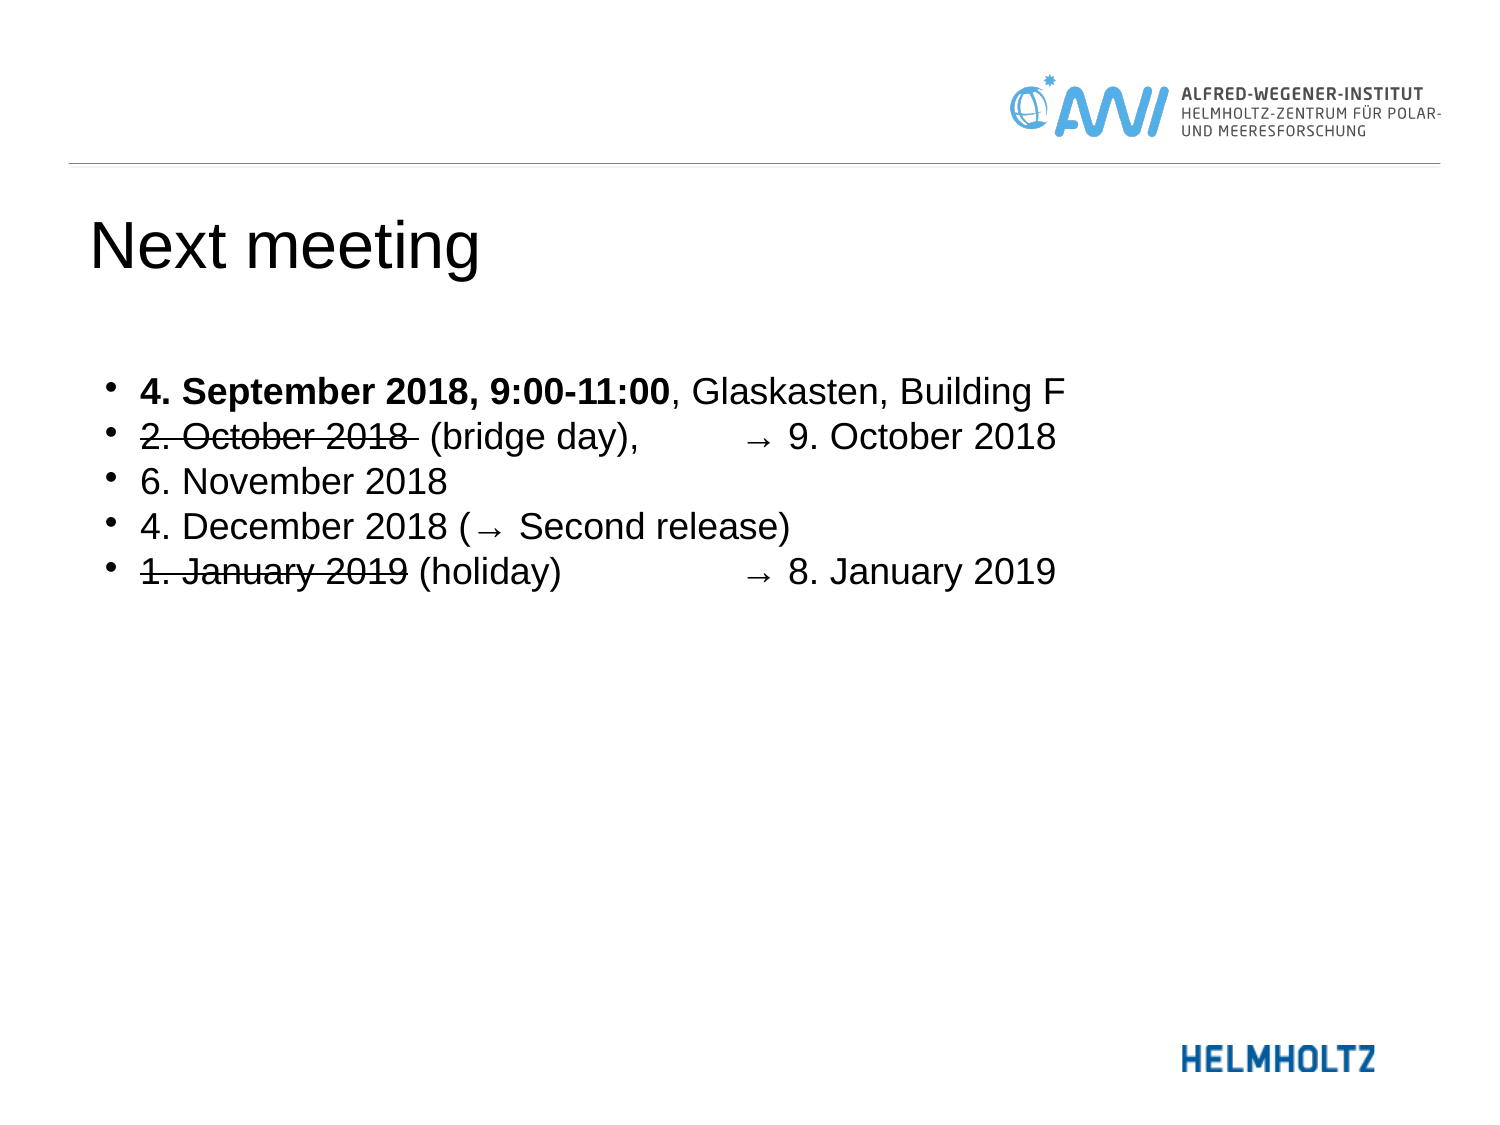

Next meeting
4. September 2018, 9:00-11:00, Glaskasten, Building F
2. October 2018 (bridge day), 		→ 9. October 2018
6. November 2018
4. December 2018 (→ Second release)
1. January 2019 (holiday) 			→ 8. January 2019